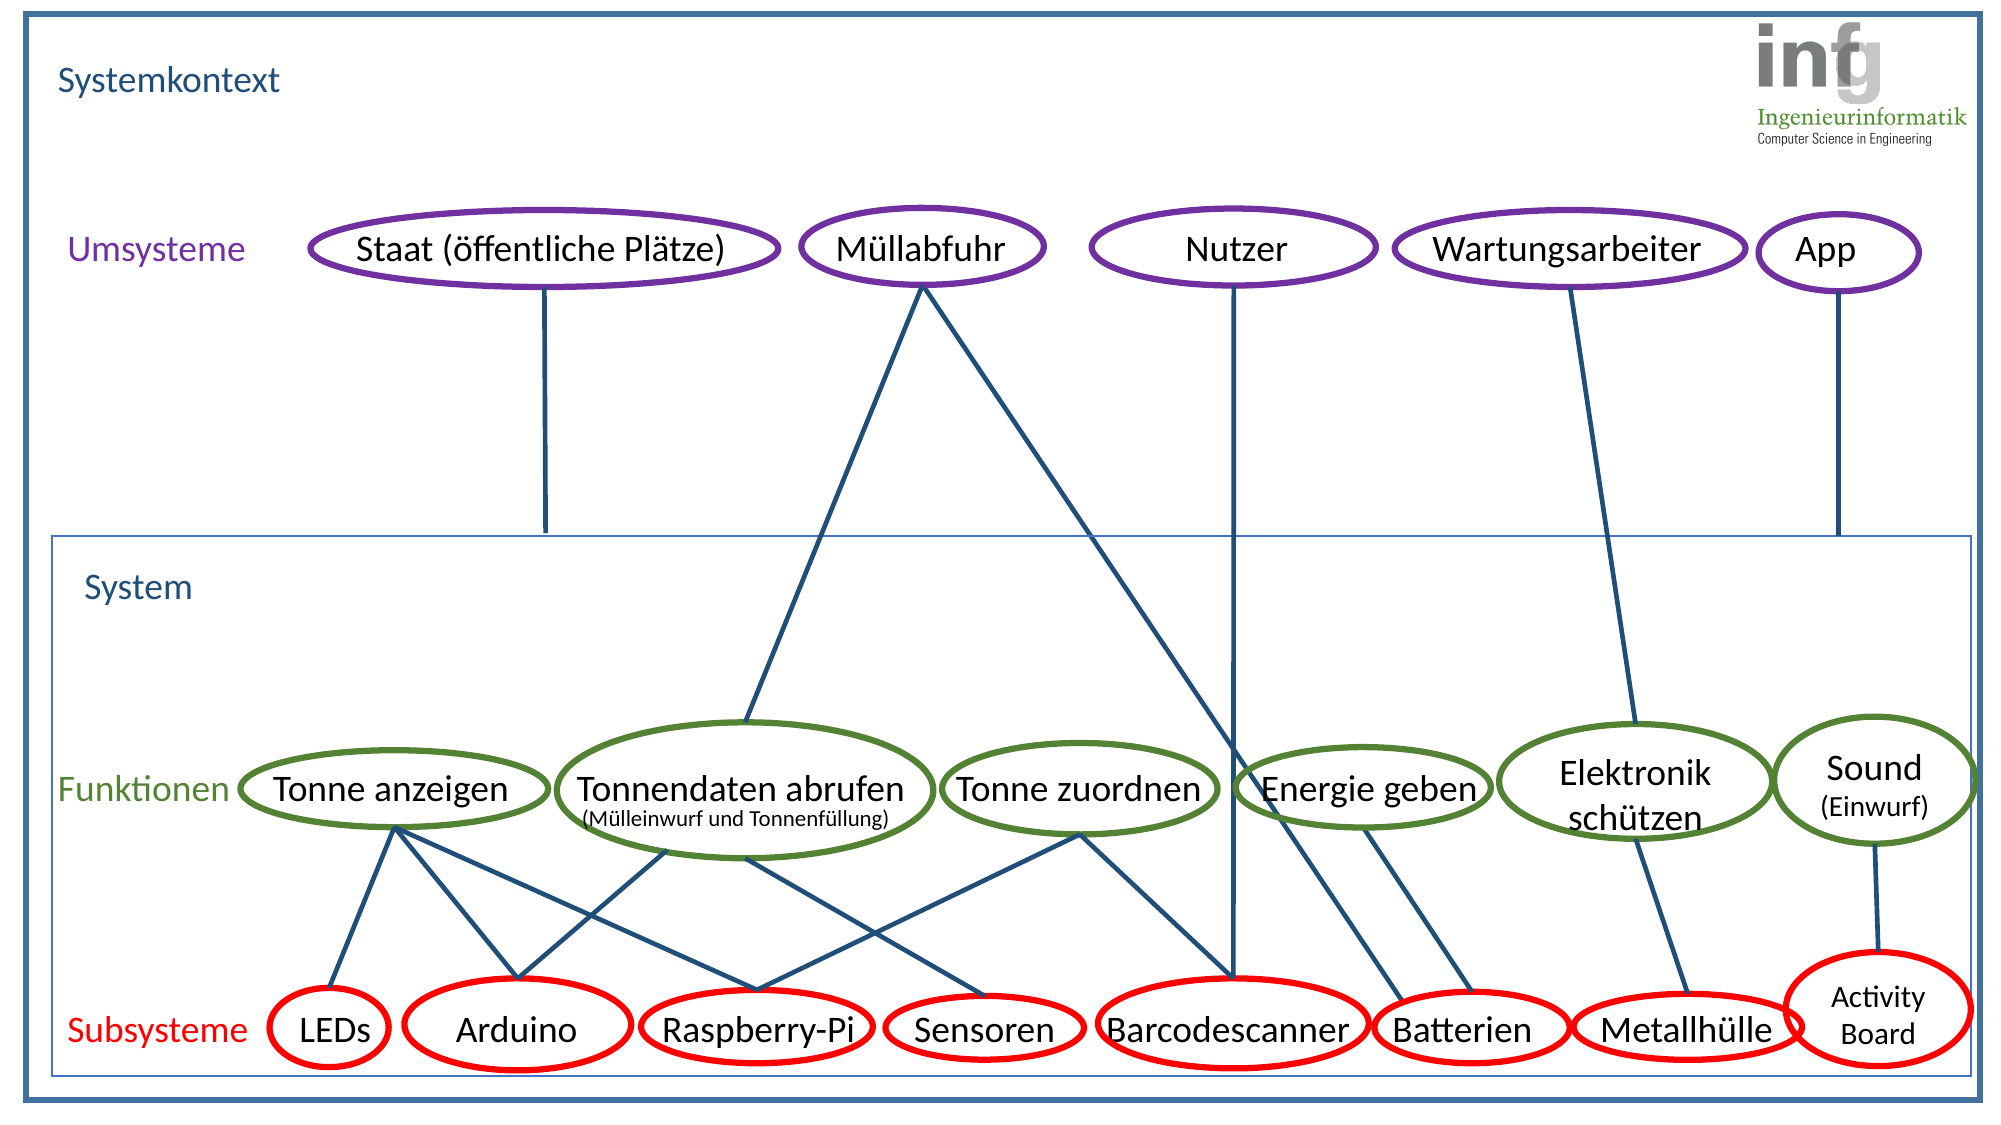

Systemkontext
Umsysteme Staat (öffentliche Plätze) Müllabfuhr Nutzer Wartungsarbeiter App
System
Sound (Einwurf)
Elektronik schützen
Funktionen Tonne anzeigen Tonnendaten abrufen Tonne zuordnen Energie geben
(Mülleinwurf und Tonnenfüllung)
Activity Board
Subsysteme LEDs Arduino Raspberry-Pi Sensoren Barcodescanner Batterien Metallhülle